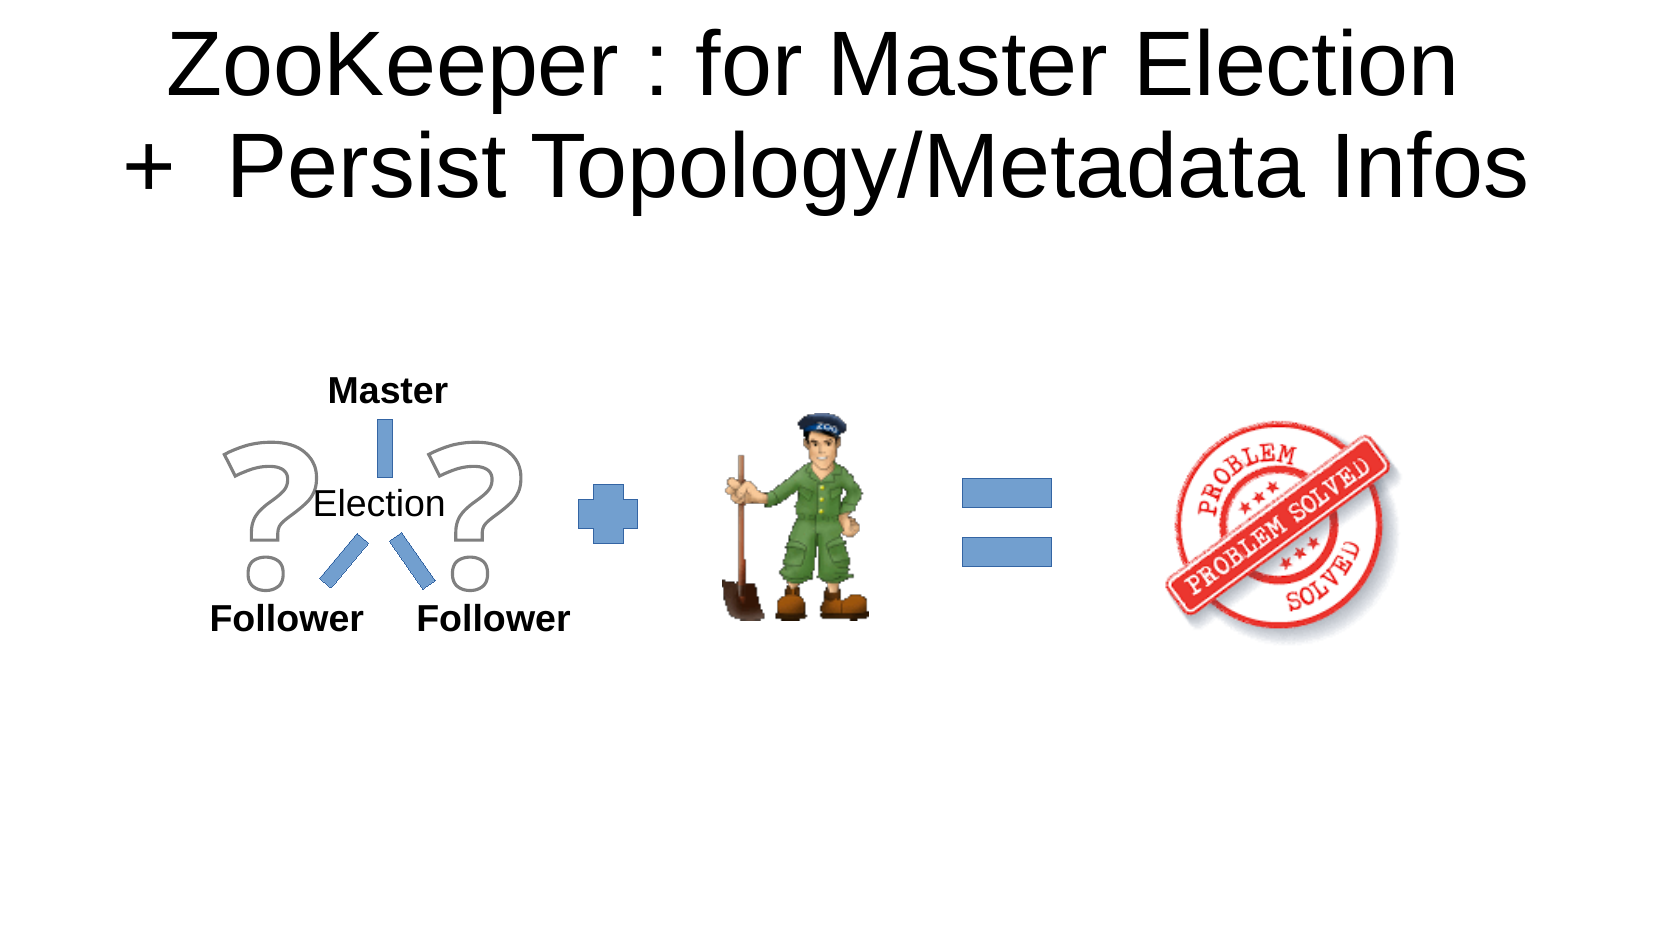

# ZooKeeper : for Master Election + Persist Topology/Metadata Infos
Master
? ?
Election
Follower
Follower